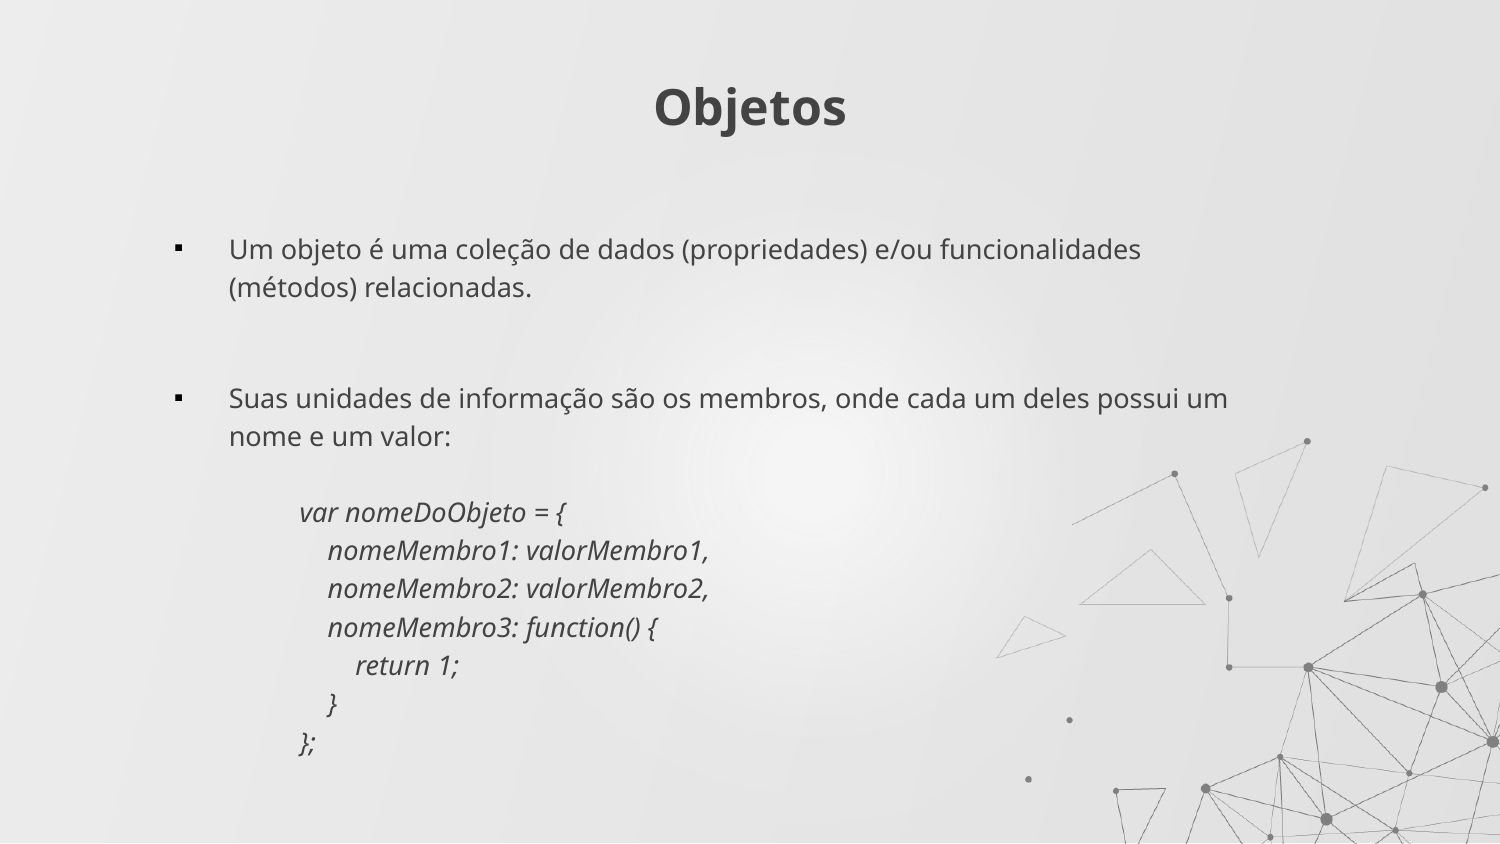

Objetos
# Um objeto é uma coleção de dados (propriedades) e/ou funcionalidades (métodos) relacionadas.
Suas unidades de informação são os membros, onde cada um deles possui um nome e um valor:
var nomeDoObjeto = {
 nomeMembro1: valorMembro1,
 nomeMembro2: valorMembro2,
 nomeMembro3: function() {
 return 1;
 }
};